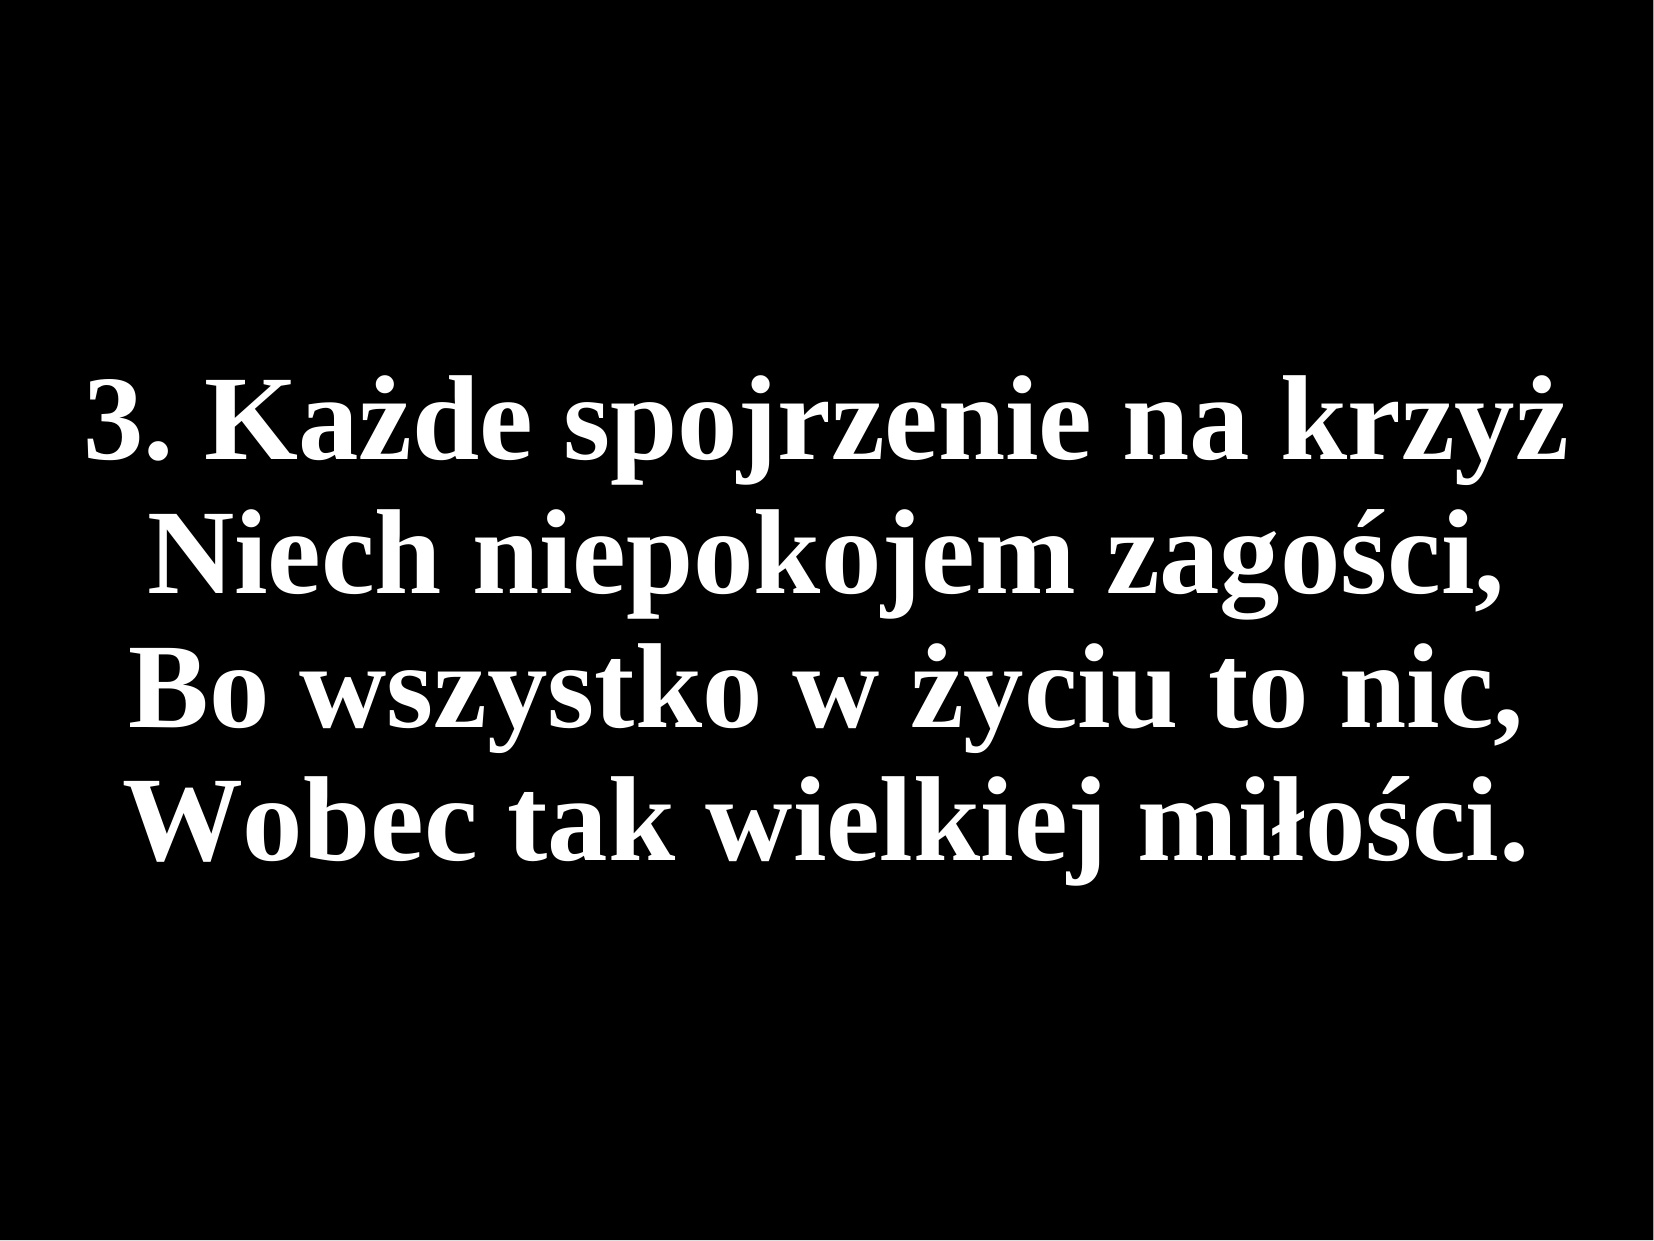

# 3. Każde spojrzenie na krzyż Niech niepokojem zagości, Bo wszystko w życiu to nic, Wobec tak wielkiej miłości.